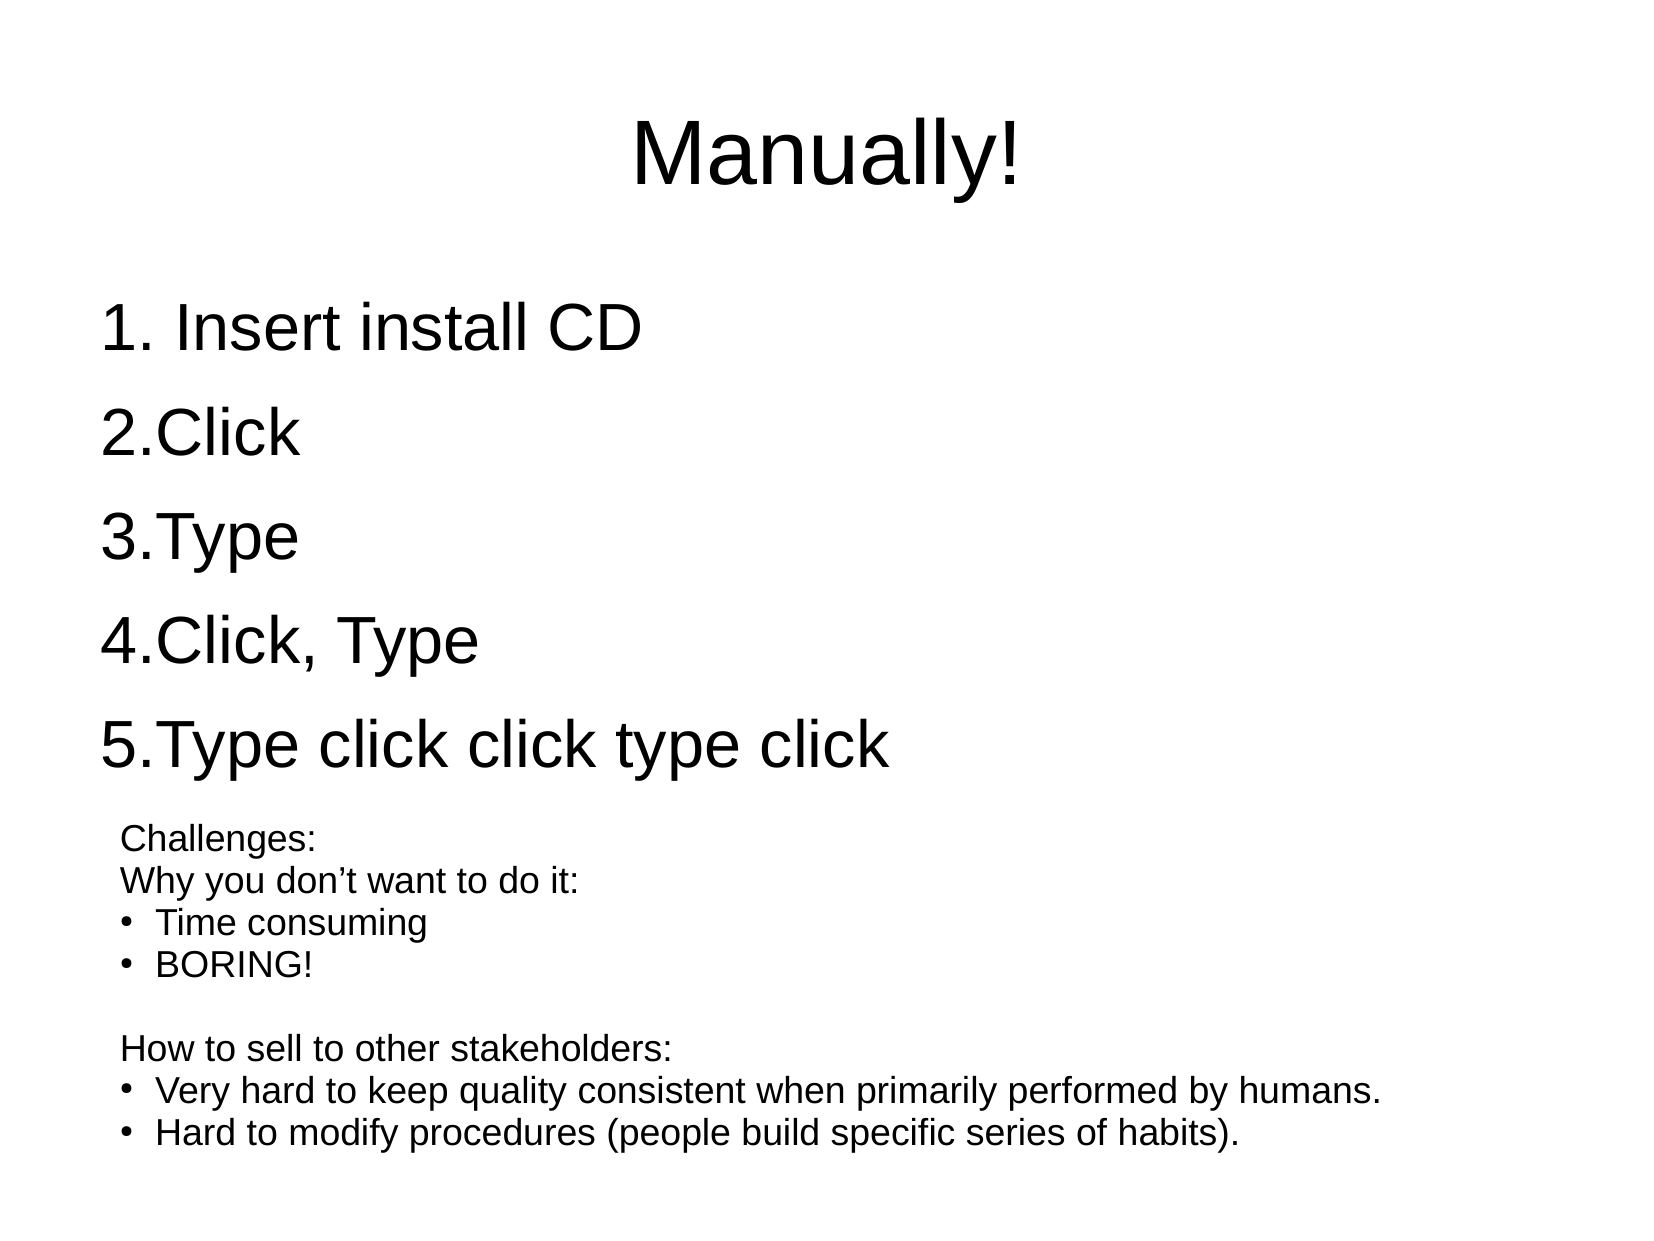

# Manually!
 Insert install CD
Click
Type
Click, Type
Type click click type click
Challenges:
Why you don’t want to do it:
Time consuming
BORING!
How to sell to other stakeholders:
Very hard to keep quality consistent when primarily performed by humans.
Hard to modify procedures (people build specific series of habits).